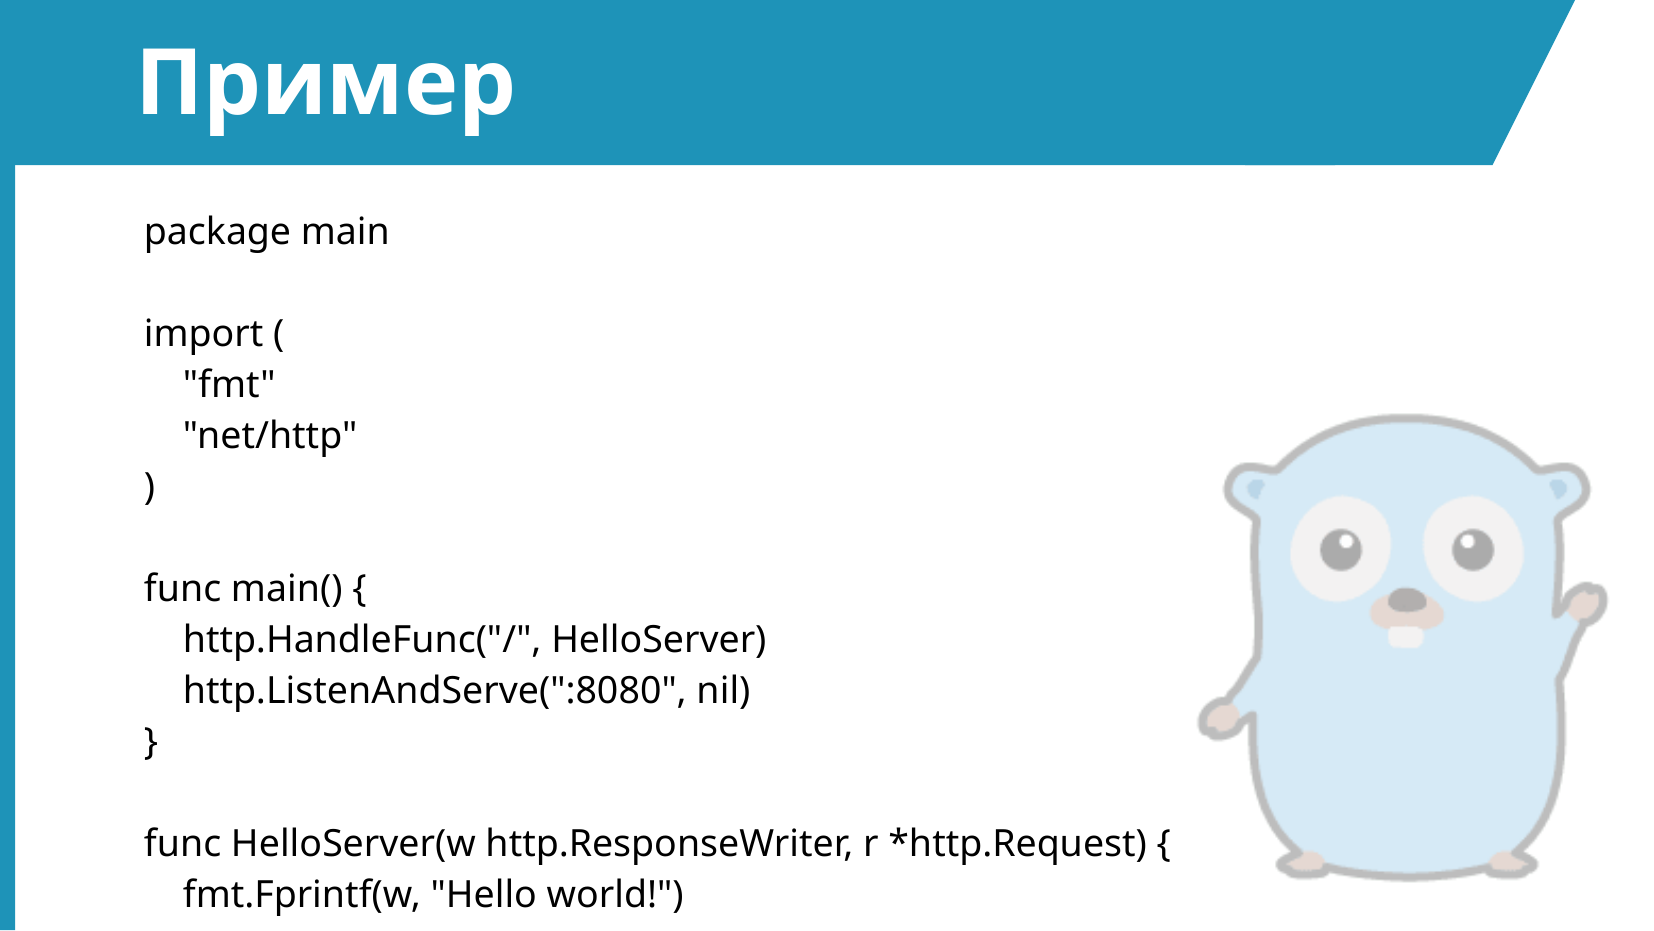

# Пример
package main
import (
 "fmt"
 "net/http"
)
func main() {
 http.HandleFunc("/", HelloServer)
 http.ListenAndServe(":8080", nil)
}
func HelloServer(w http.ResponseWriter, r *http.Request) {
 fmt.Fprintf(w, "Hello world!")
}